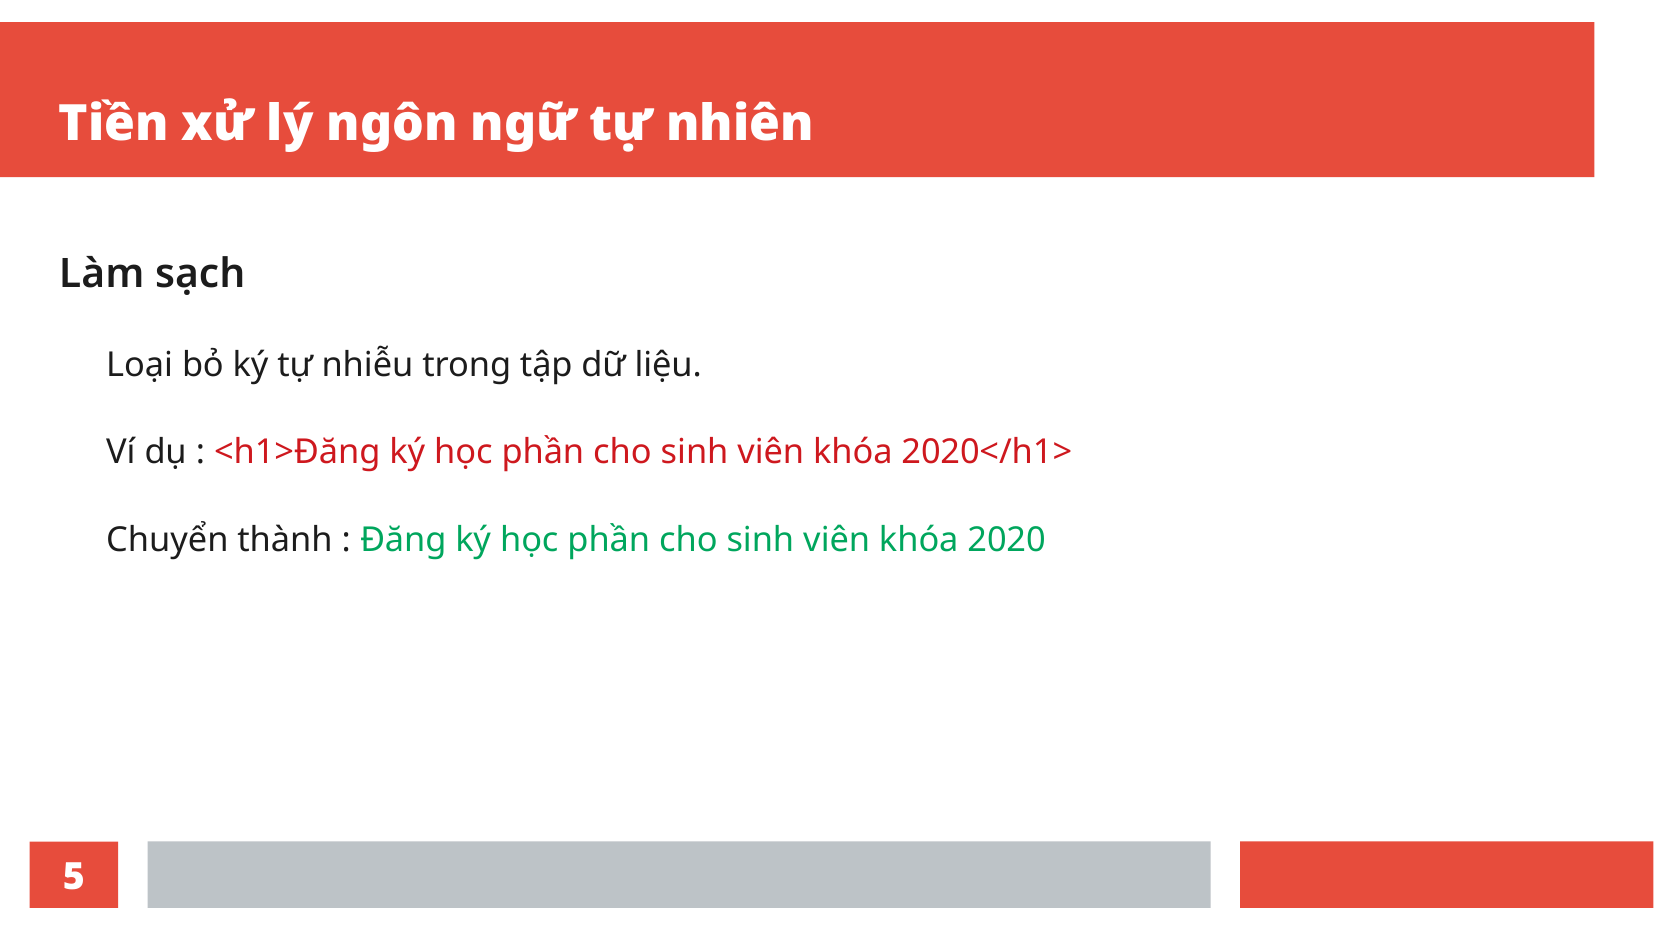

# Tiền xử lý ngôn ngữ tự nhiên
Làm sạch
Loại bỏ ký tự nhiễu trong tập dữ liệu.
Ví dụ : <h1>Đăng ký học phần cho sinh viên khóa 2020</h1>
Chuyển thành : Đăng ký học phần cho sinh viên khóa 2020
5